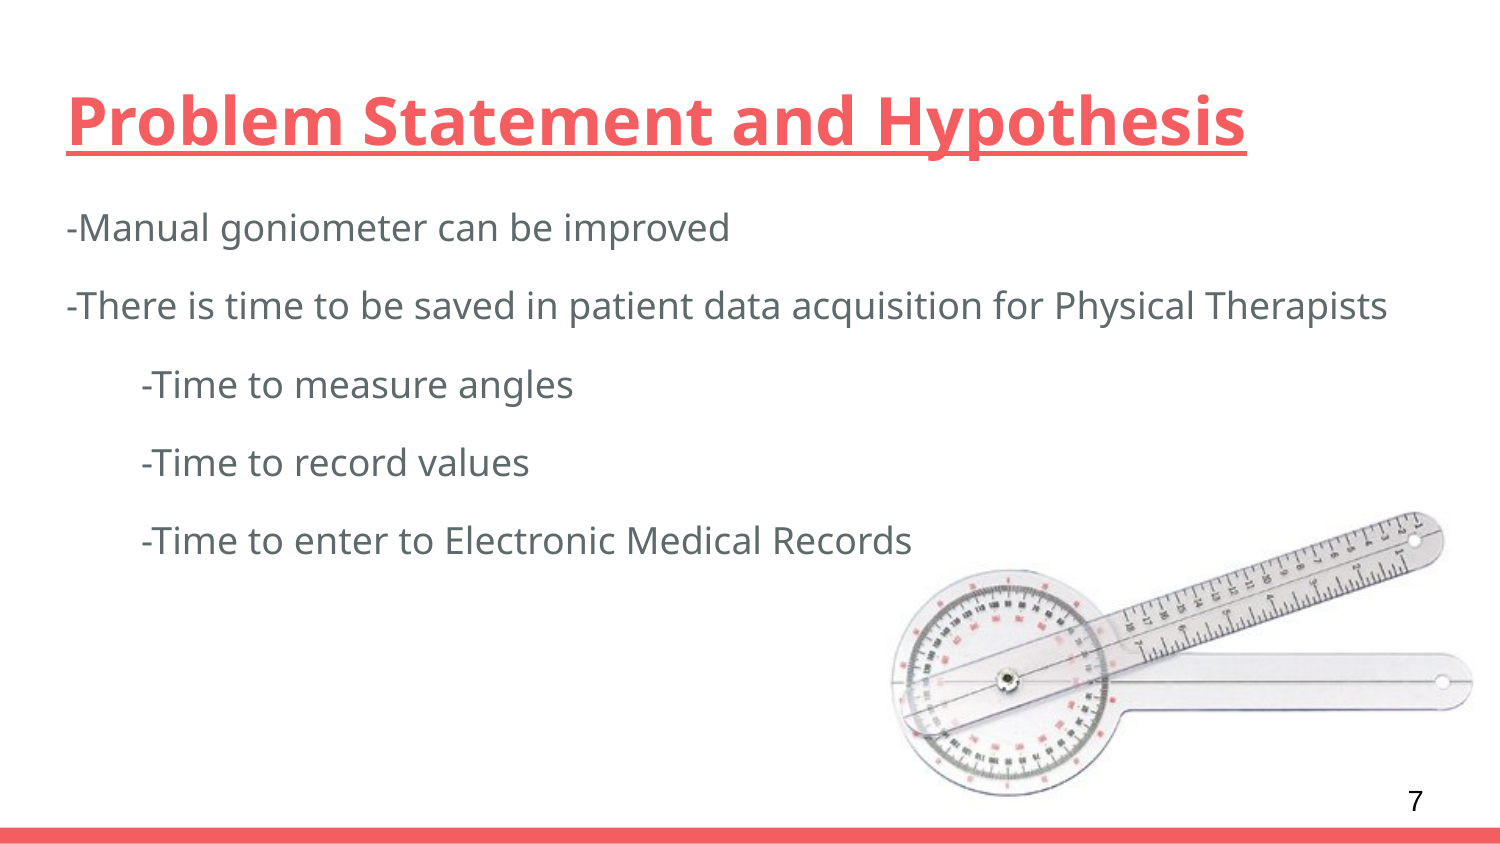

# Problem Statement and Hypothesis
-Manual goniometer can be improved
-There is time to be saved in patient data acquisition for Physical Therapists
	-Time to measure angles
	-Time to record values
	-Time to enter to Electronic Medical Records